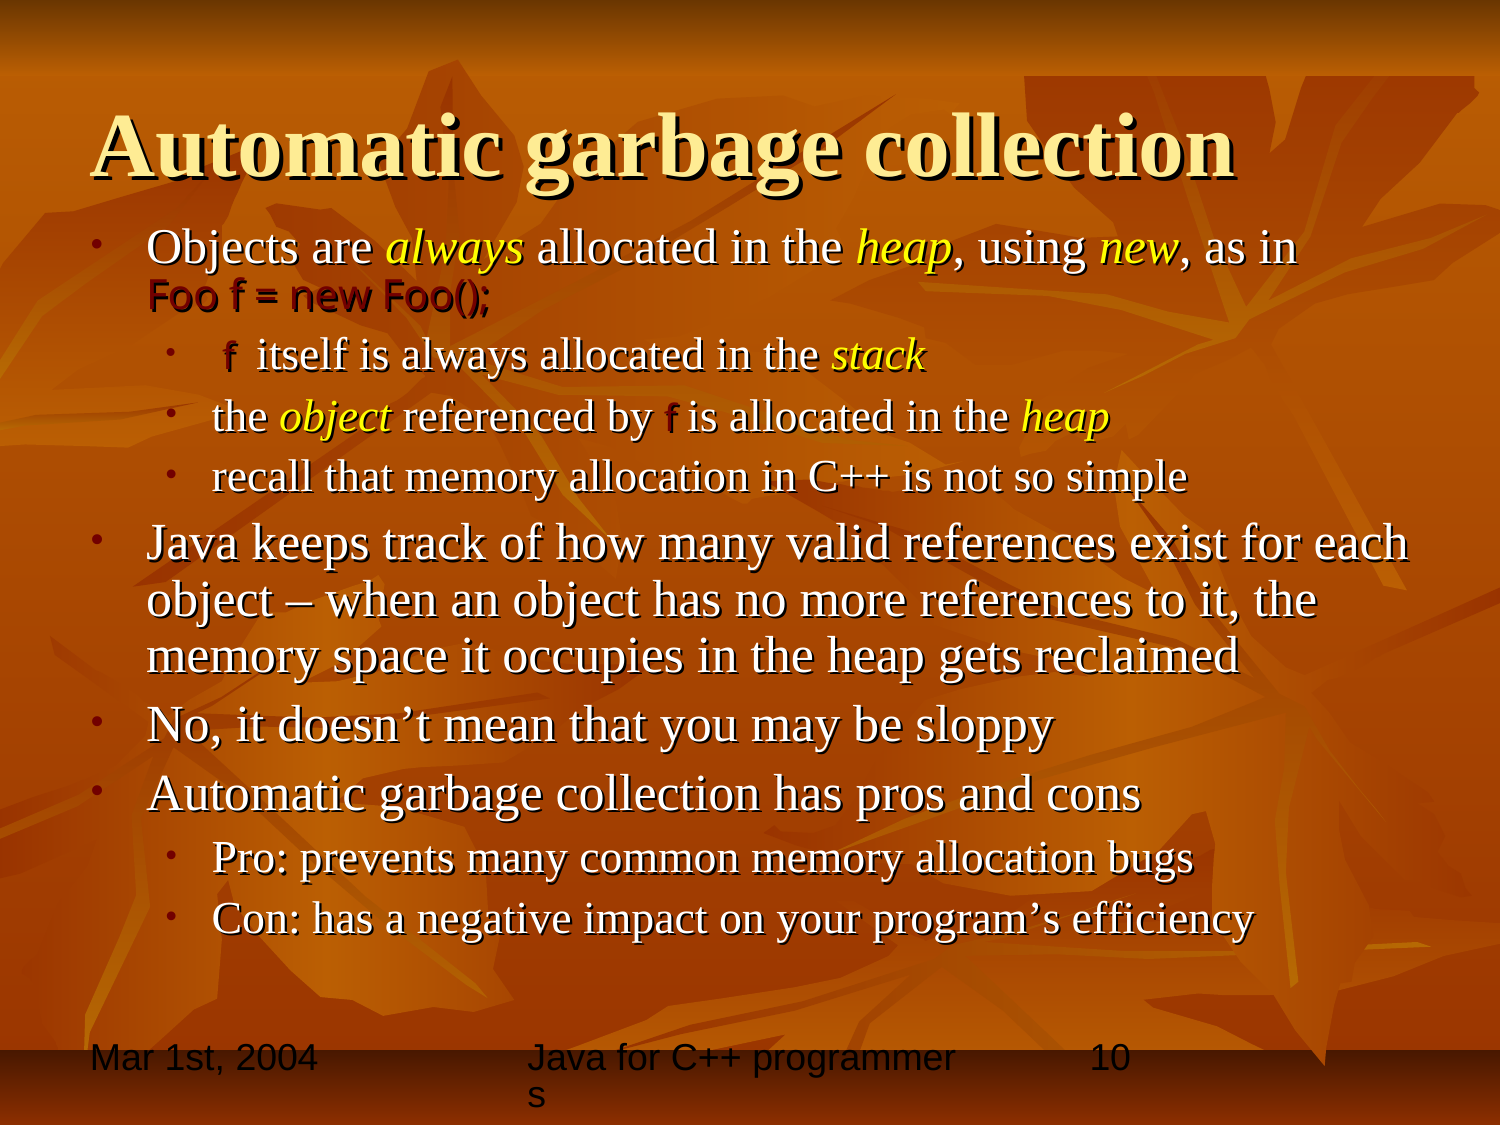

# Automatic garbage collection
Objects are always allocated in the heap, using new, as in Foo f = new Foo();
 f itself is always allocated in the stack
the object referenced by f is allocated in the heap
recall that memory allocation in C++ is not so simple
Java keeps track of how many valid references exist for each object – when an object has no more references to it, the memory space it occupies in the heap gets reclaimed
No, it doesn’t mean that you may be sloppy
Automatic garbage collection has pros and cons
Pro: prevents many common memory allocation bugs
Con: has a negative impact on your program’s efficiency
Mar 1st, 2004
Java for C++ programmers
10